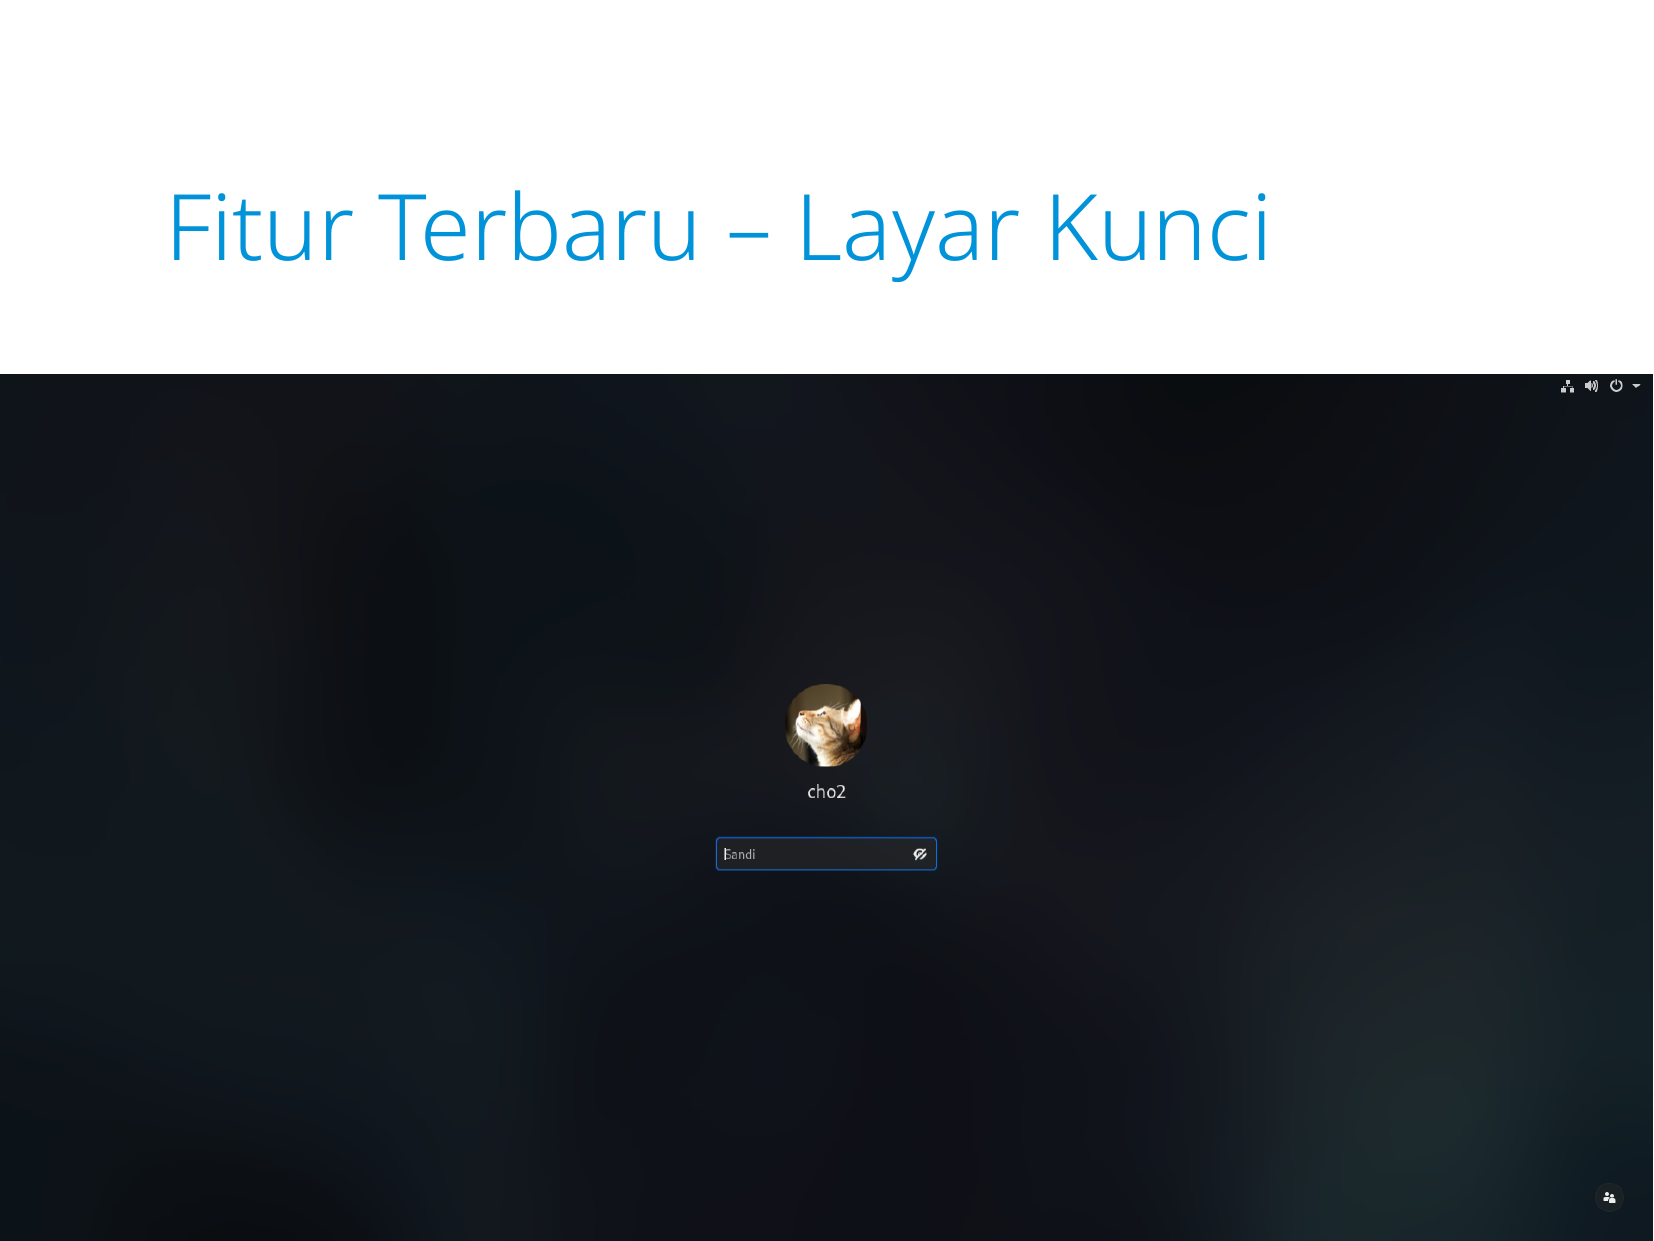

Fitur Terbaru – Layar Kunci
# Lorem ipsum